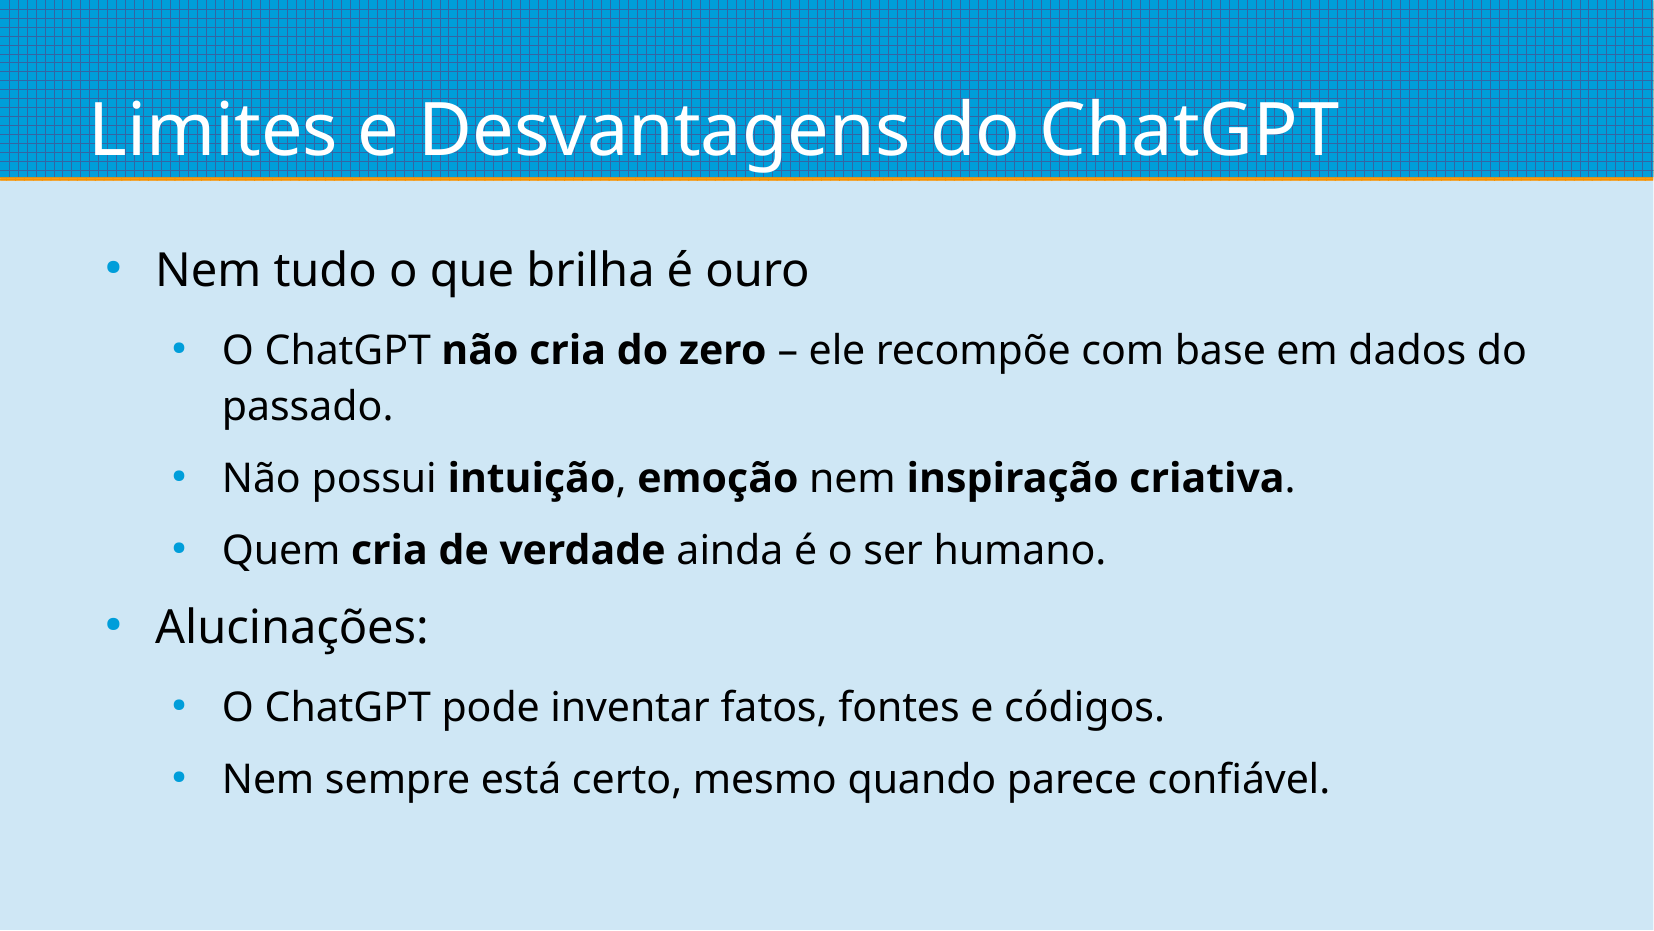

# Limites e Desvantagens do ChatGPT
Nem tudo o que brilha é ouro
O ChatGPT não cria do zero – ele recompõe com base em dados do passado.
Não possui intuição, emoção nem inspiração criativa.
Quem cria de verdade ainda é o ser humano.
Alucinações:
O ChatGPT pode inventar fatos, fontes e códigos.
Nem sempre está certo, mesmo quando parece confiável.